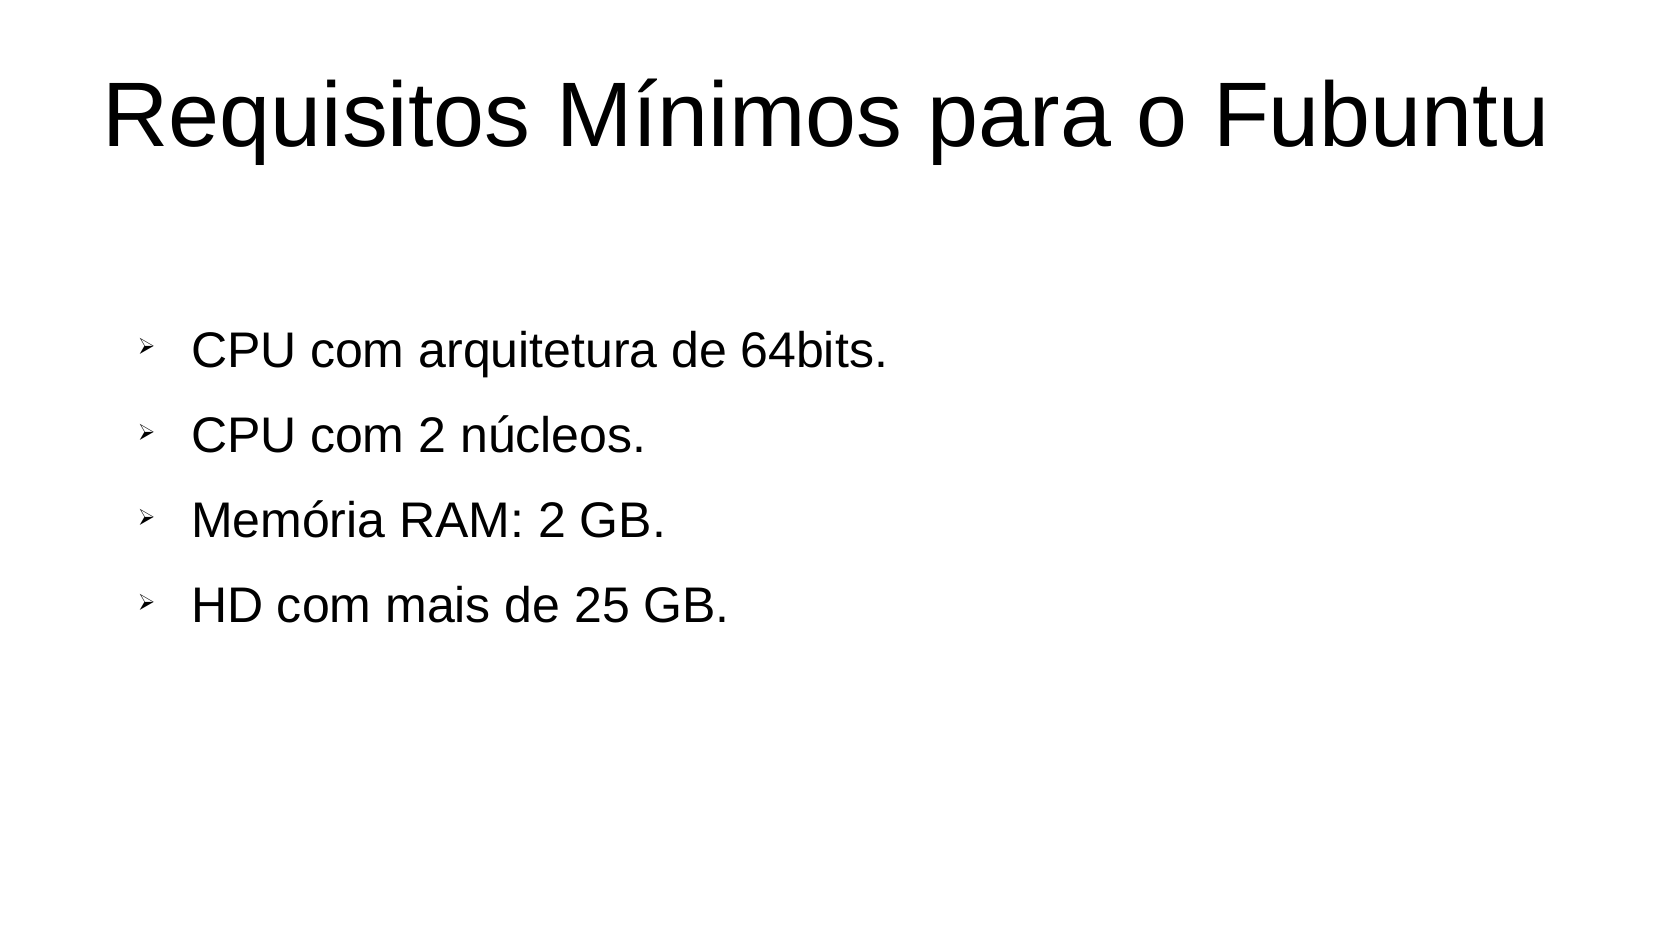

# Requisitos Mínimos para o Fubuntu
CPU com arquitetura de 64bits.
CPU com 2 núcleos.
Memória RAM: 2 GB.
HD com mais de 25 GB.